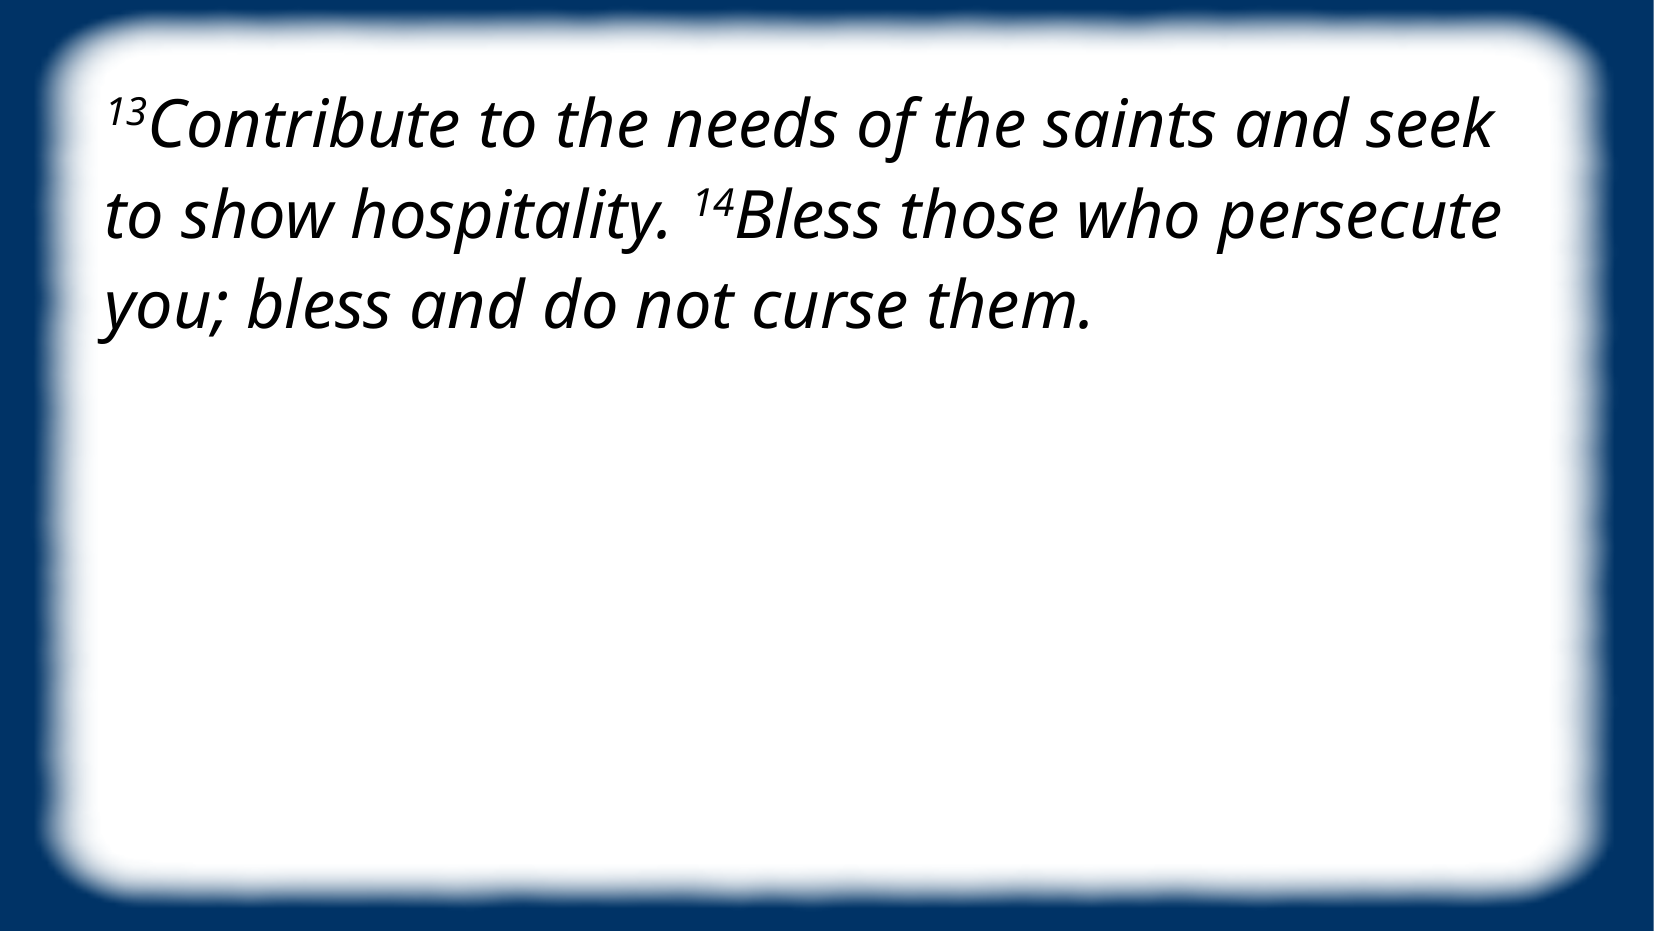

13Contribute to the needs of the saints and seek to show hospitality. 14Bless those who persecute you; bless and do not curse them.